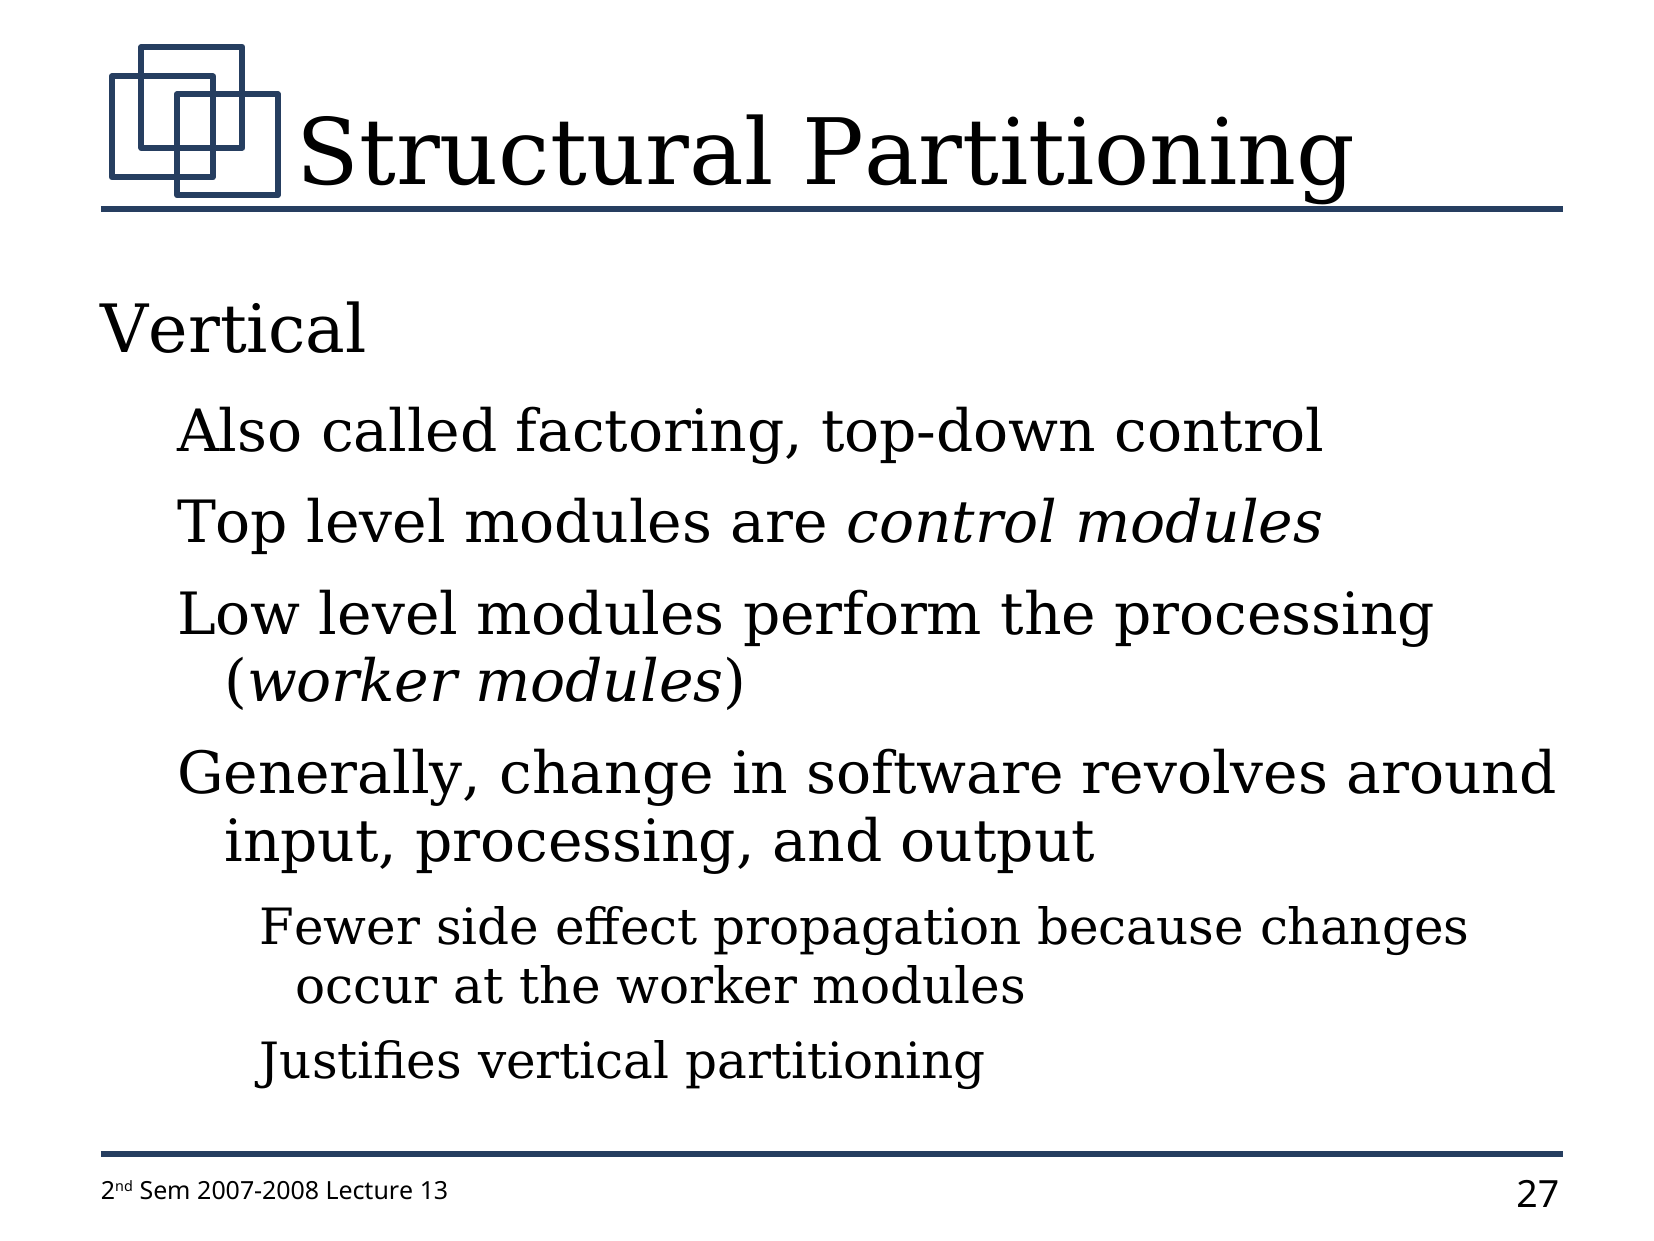

# Structural Partitioning
Vertical
Also called factoring, top-down control
Top level modules are control modules
Low level modules perform the processing (worker modules)
Generally, change in software revolves around input, processing, and output
Fewer side effect propagation because changes occur at the worker modules
Justifies vertical partitioning